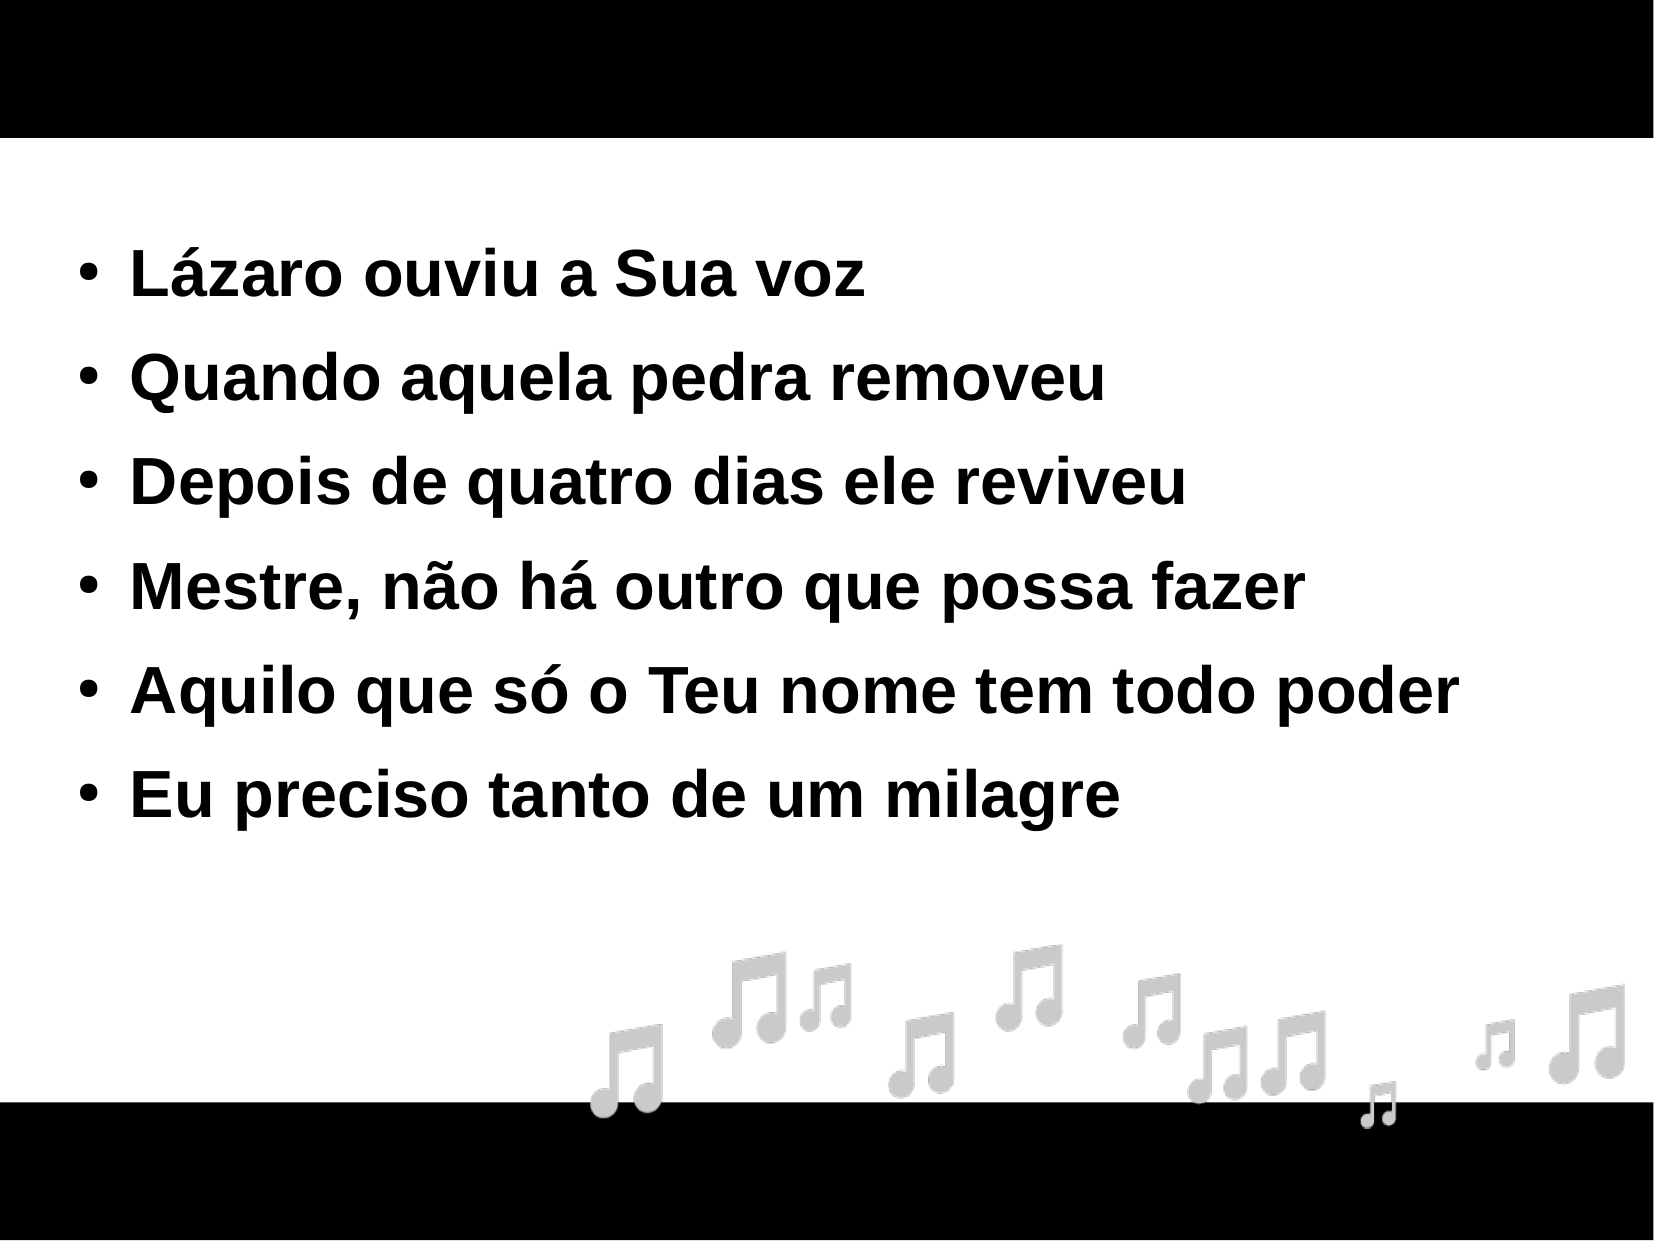

# Lázaro ouviu a Sua voz
Quando aquela pedra removeu
Depois de quatro dias ele reviveu
Mestre, não há outro que possa fazer
Aquilo que só o Teu nome tem todo poder
Eu preciso tanto de um milagre